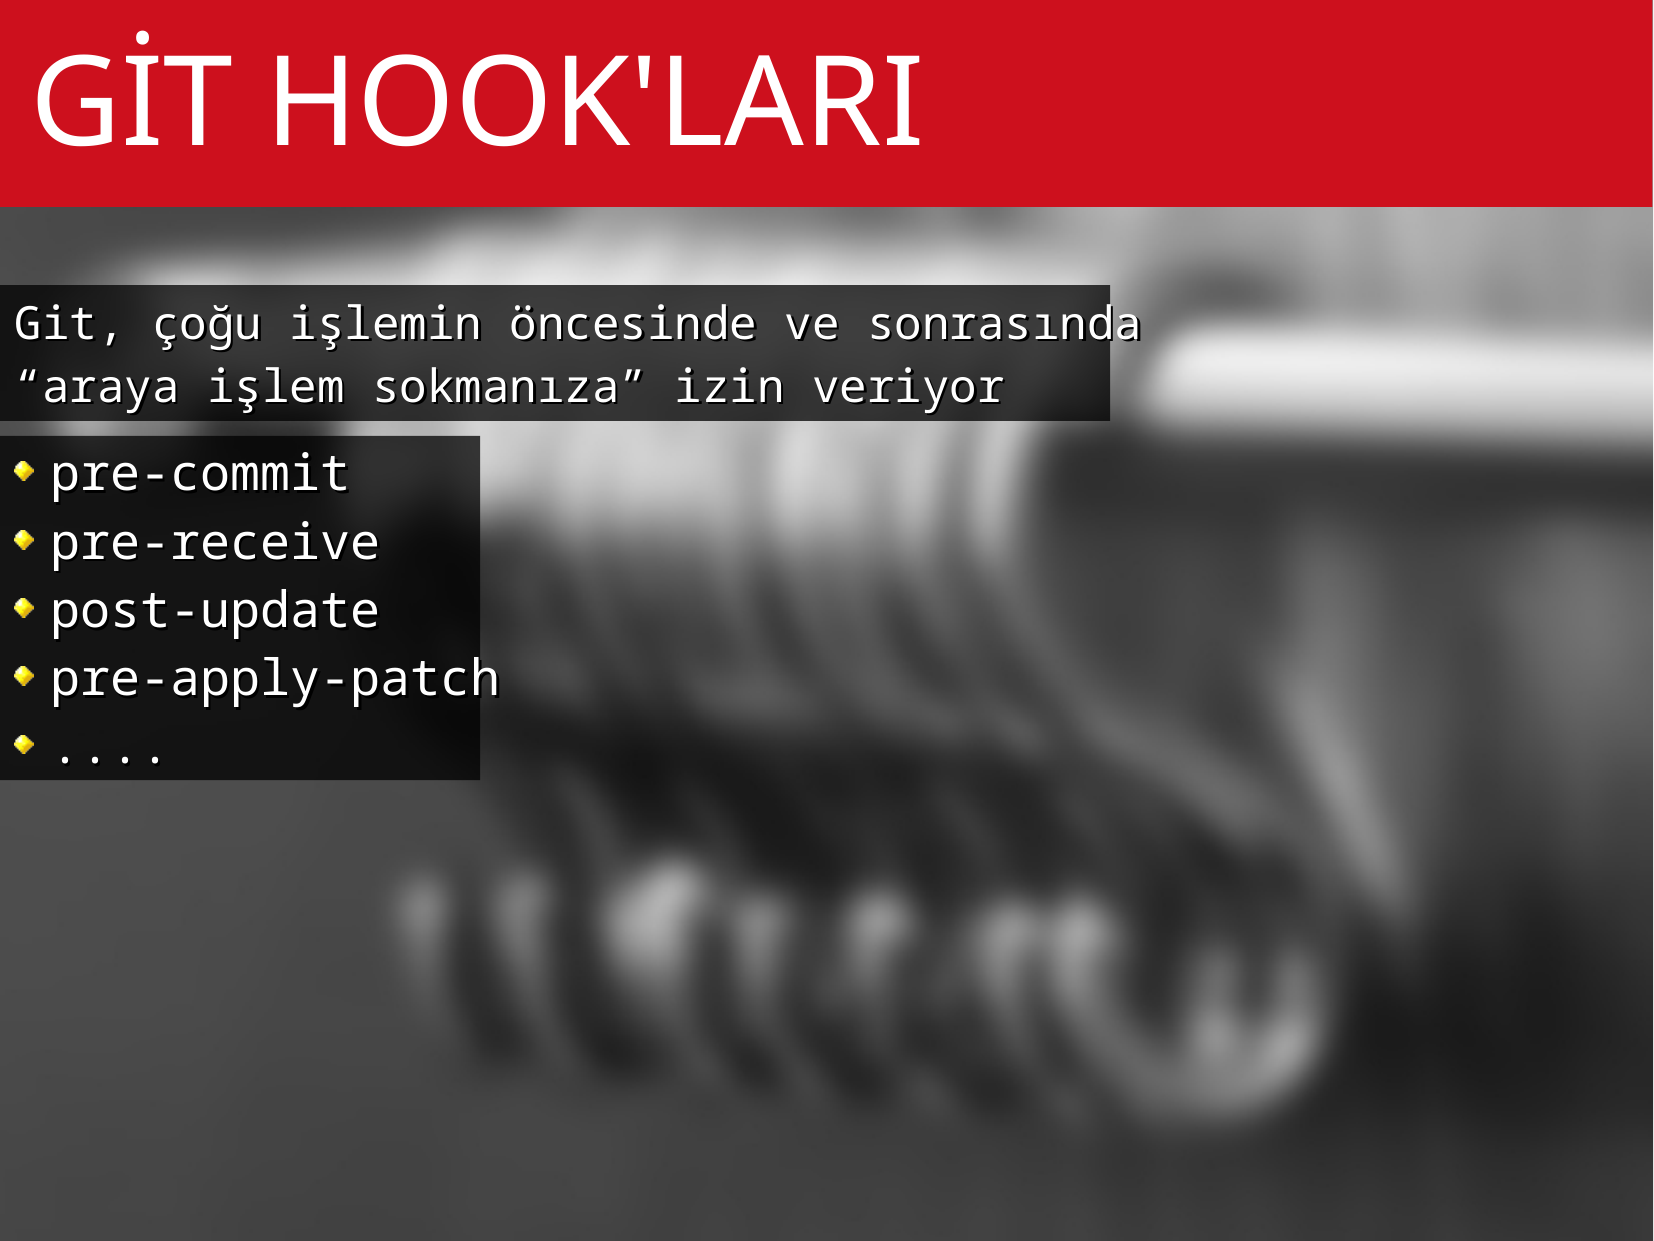

# GİT HOOK'LARI
Git, çoğu işlemin öncesinde ve sonrasında
“araya işlem sokmanıza” izin veriyor
pre-commit
pre-receive
post-update
pre-apply-patch
....